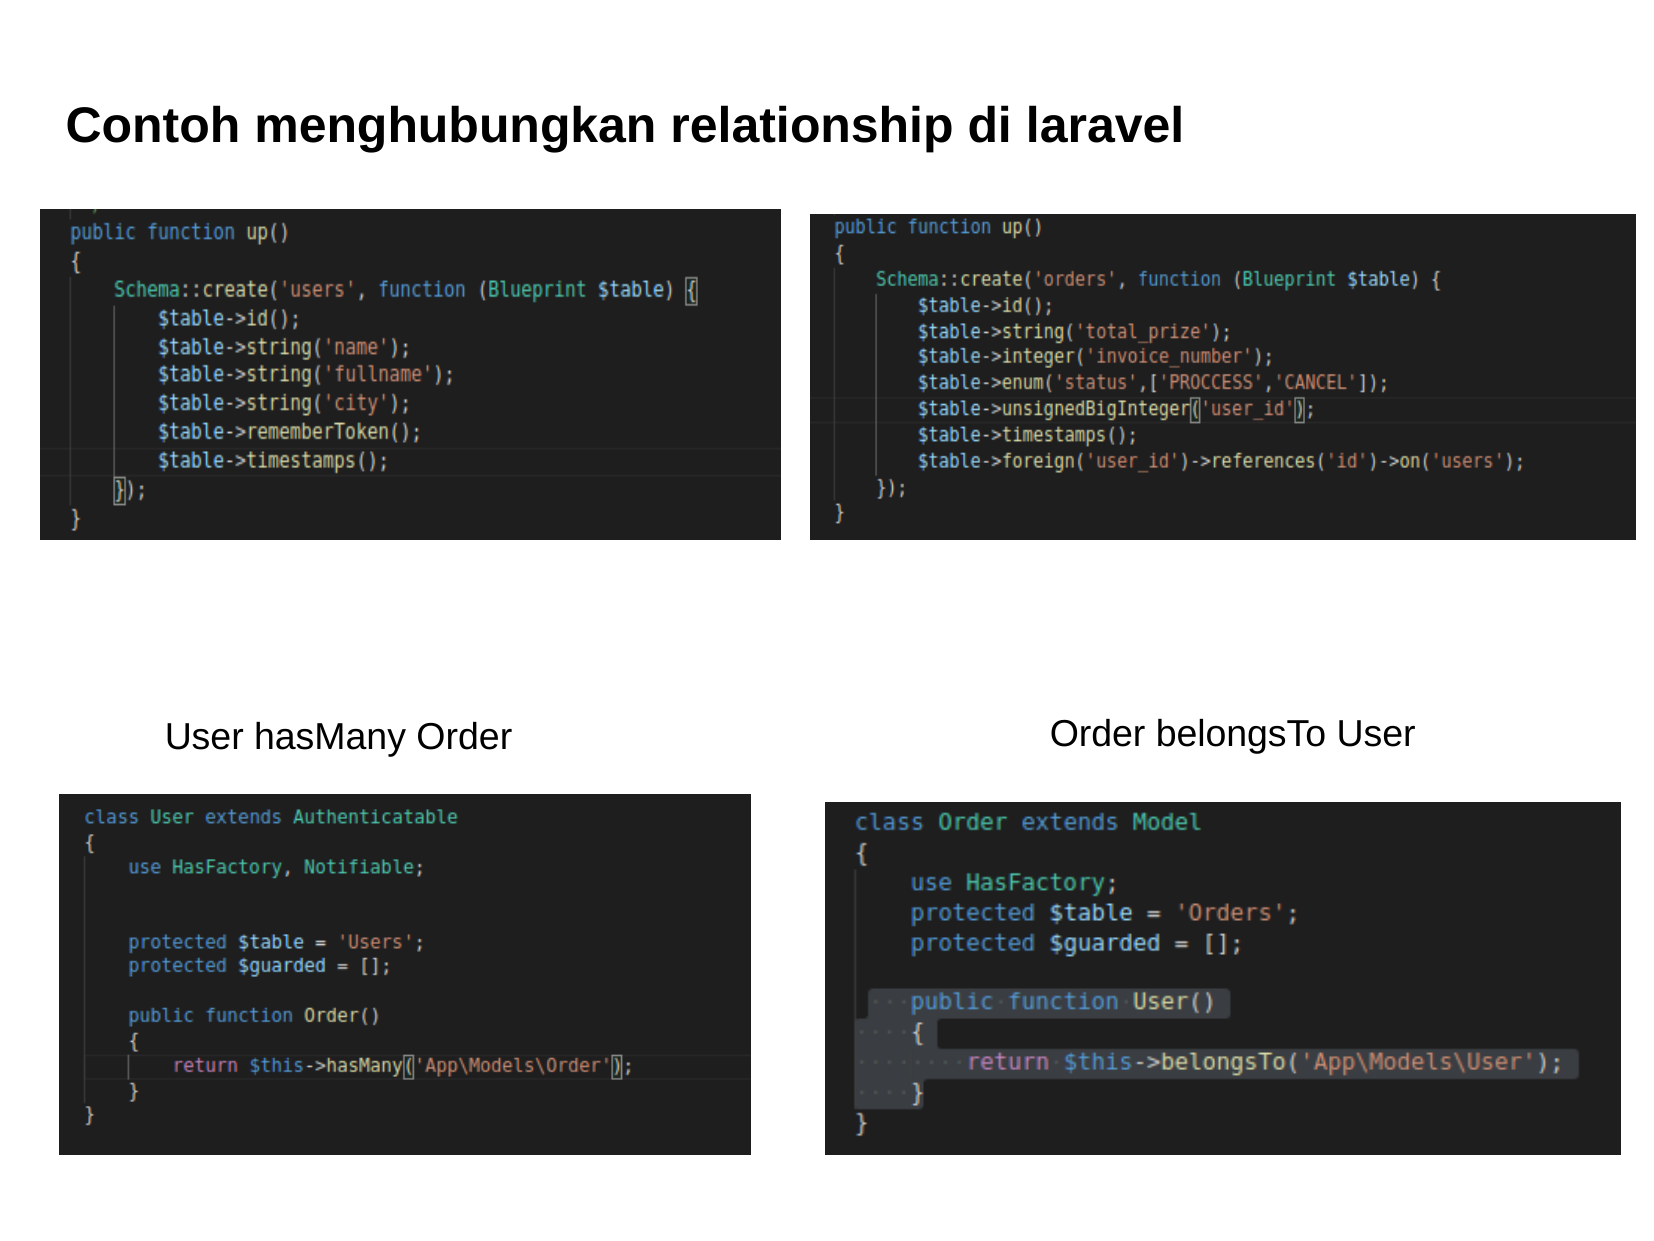

Contoh menghubungkan relationship di laravel
Order belongsTo User
User hasMany Order